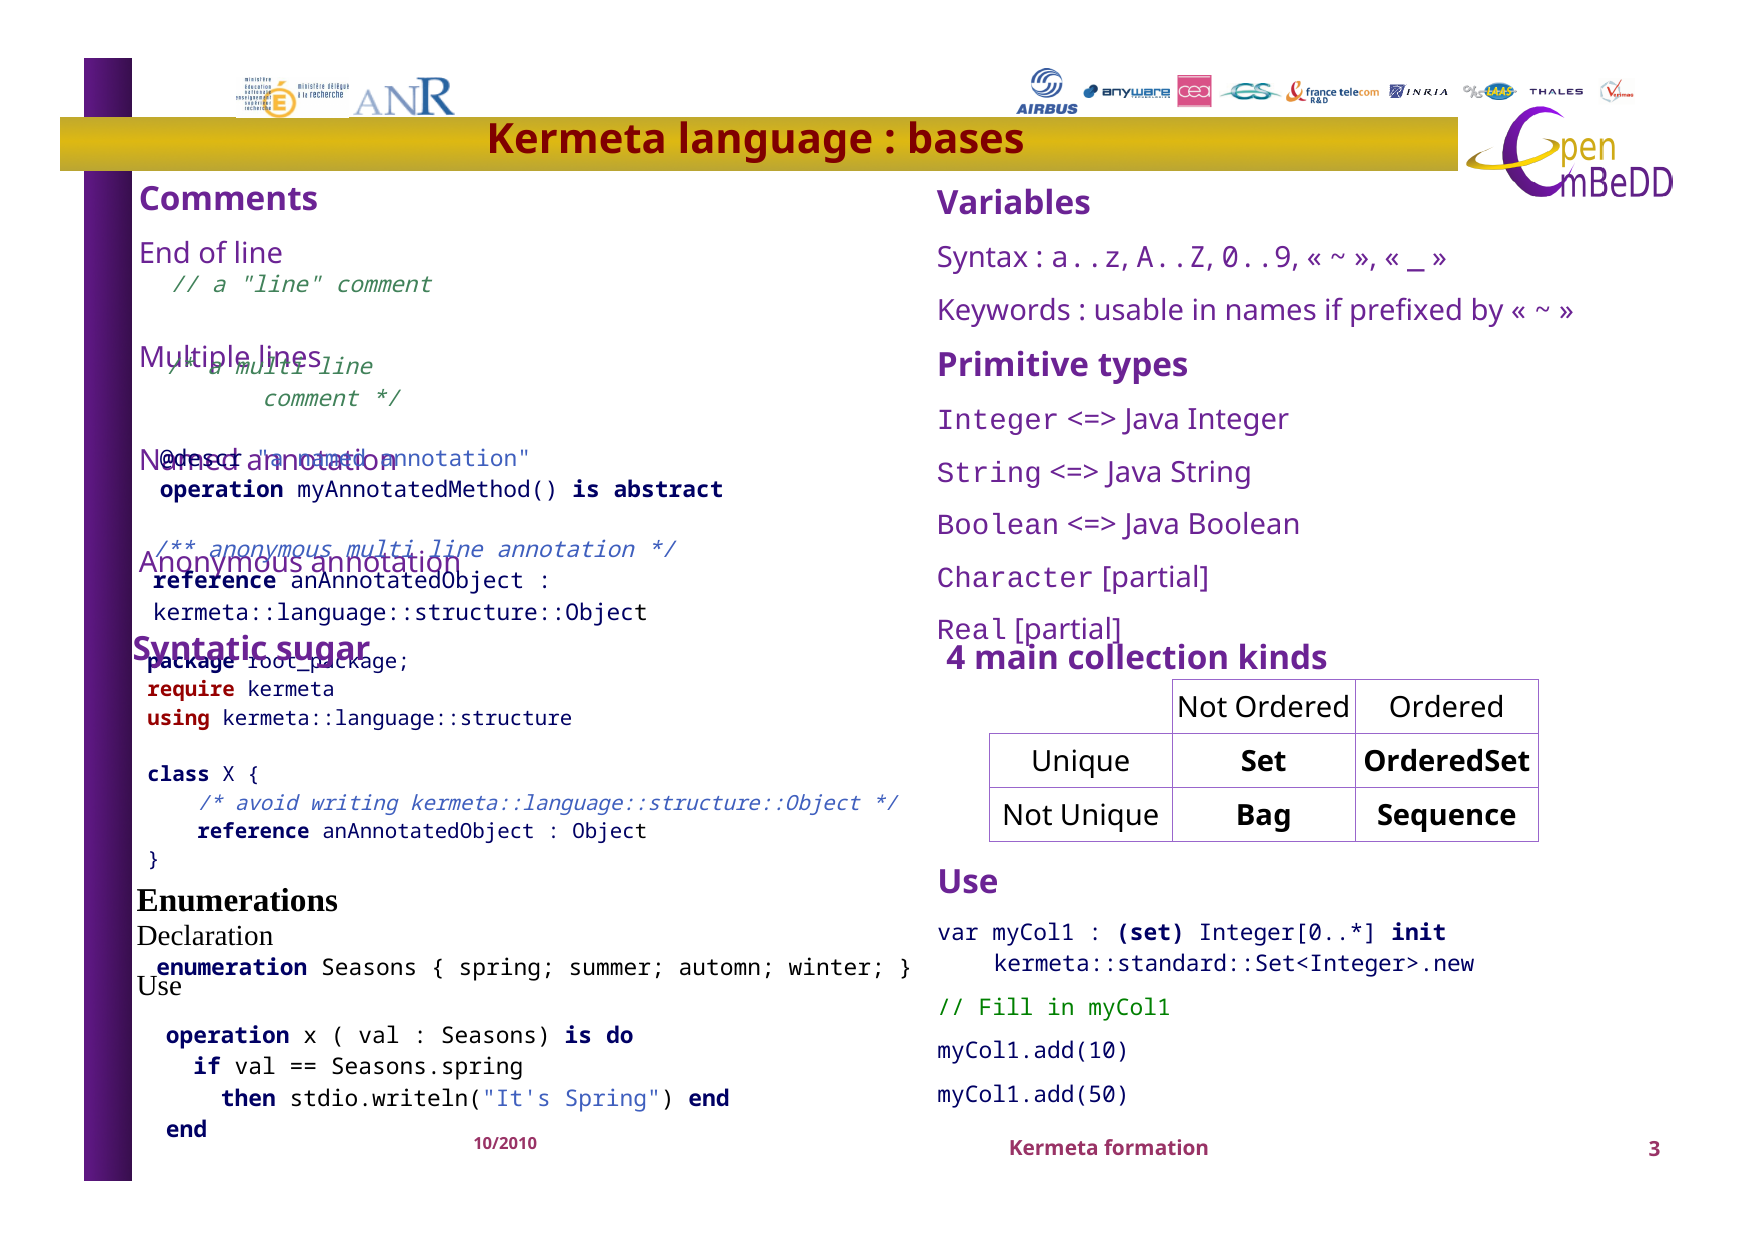

# Kermeta language : bases
Comments
End of line
Multiple lines
Named annotation
Anonymous annotation
Variables
Syntax : a..z, A..Z, 0..9, « ~ », « _ »
Keywords : usable in names if prefixed by « ~ »
Primitive types
Integer <=> Java Integer
String <=> Java String
Boolean <=> Java Boolean
Character [partial]
Real [partial]
// a "line" comment
/* a multi line
 comment */
@descr "a named annotation"
operation myAnnotatedMethod() is abstract
/** anonymous multi line annotation */
reference anAnnotatedObject : kermeta::language::structure::Object
Syntatic sugar
4 main collection kinds
package root_package;
require kermeta
using kermeta::language::structure
class X {
 /* avoid writing kermeta::language::structure::Object */
 reference anAnnotatedObject : Object
}
Not Ordered
Ordered
Unique
Set
OrderedSet
Not Unique
Bag
Sequence
Enumerations
Declaration
Use
Use
var myCol1 : (set) Integer[0..*] init
kermeta::standard::Set<Integer>.new
// Fill in myCol1
myCol1.add(10)
myCol1.add(50)
enumeration Seasons { spring; summer; automn; winter; }
operation x ( val : Seasons) is do
 if val == Seasons.spring
 then stdio.writeln("It's Spring") end
end
Pied de page fixe
Pied de page
3